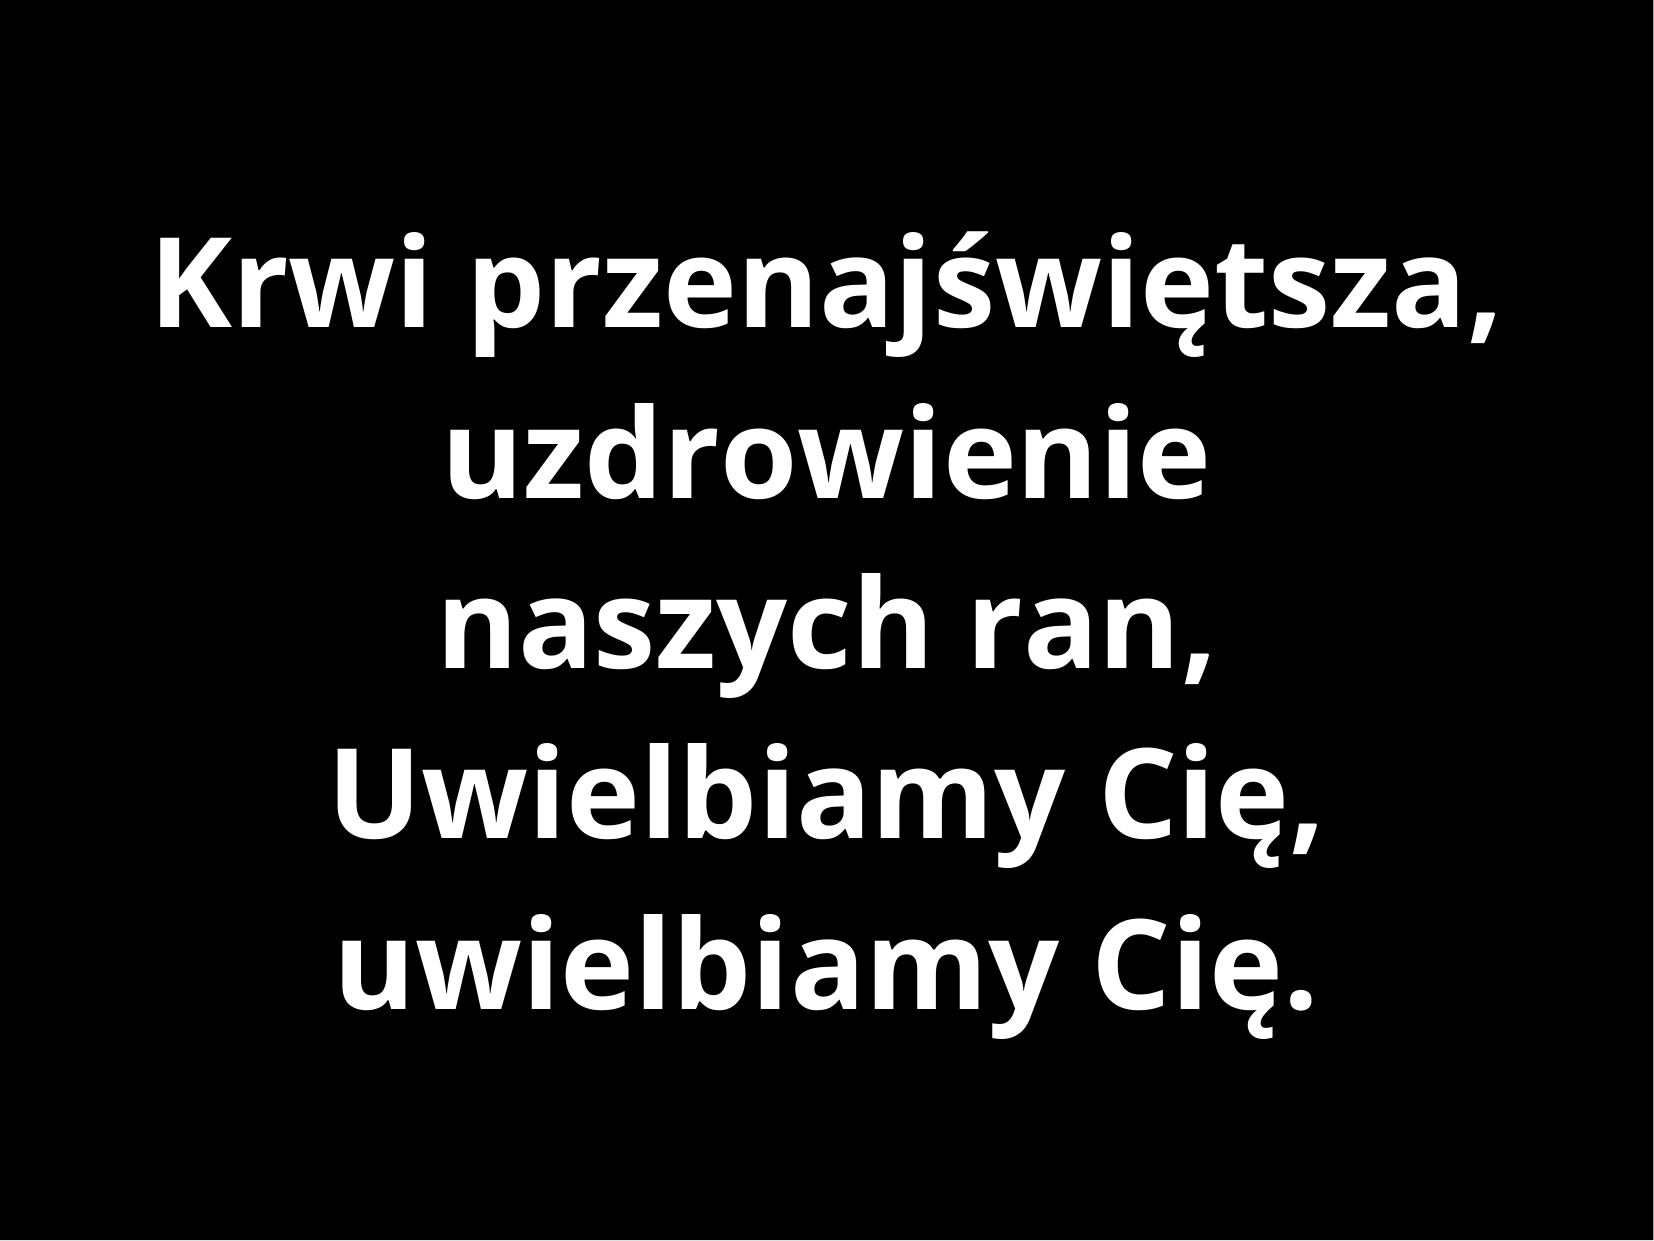

# Krwi przenajświętsza, uzdrowienie naszych ran, Uwielbiamy Cię, uwielbiamy Cię.